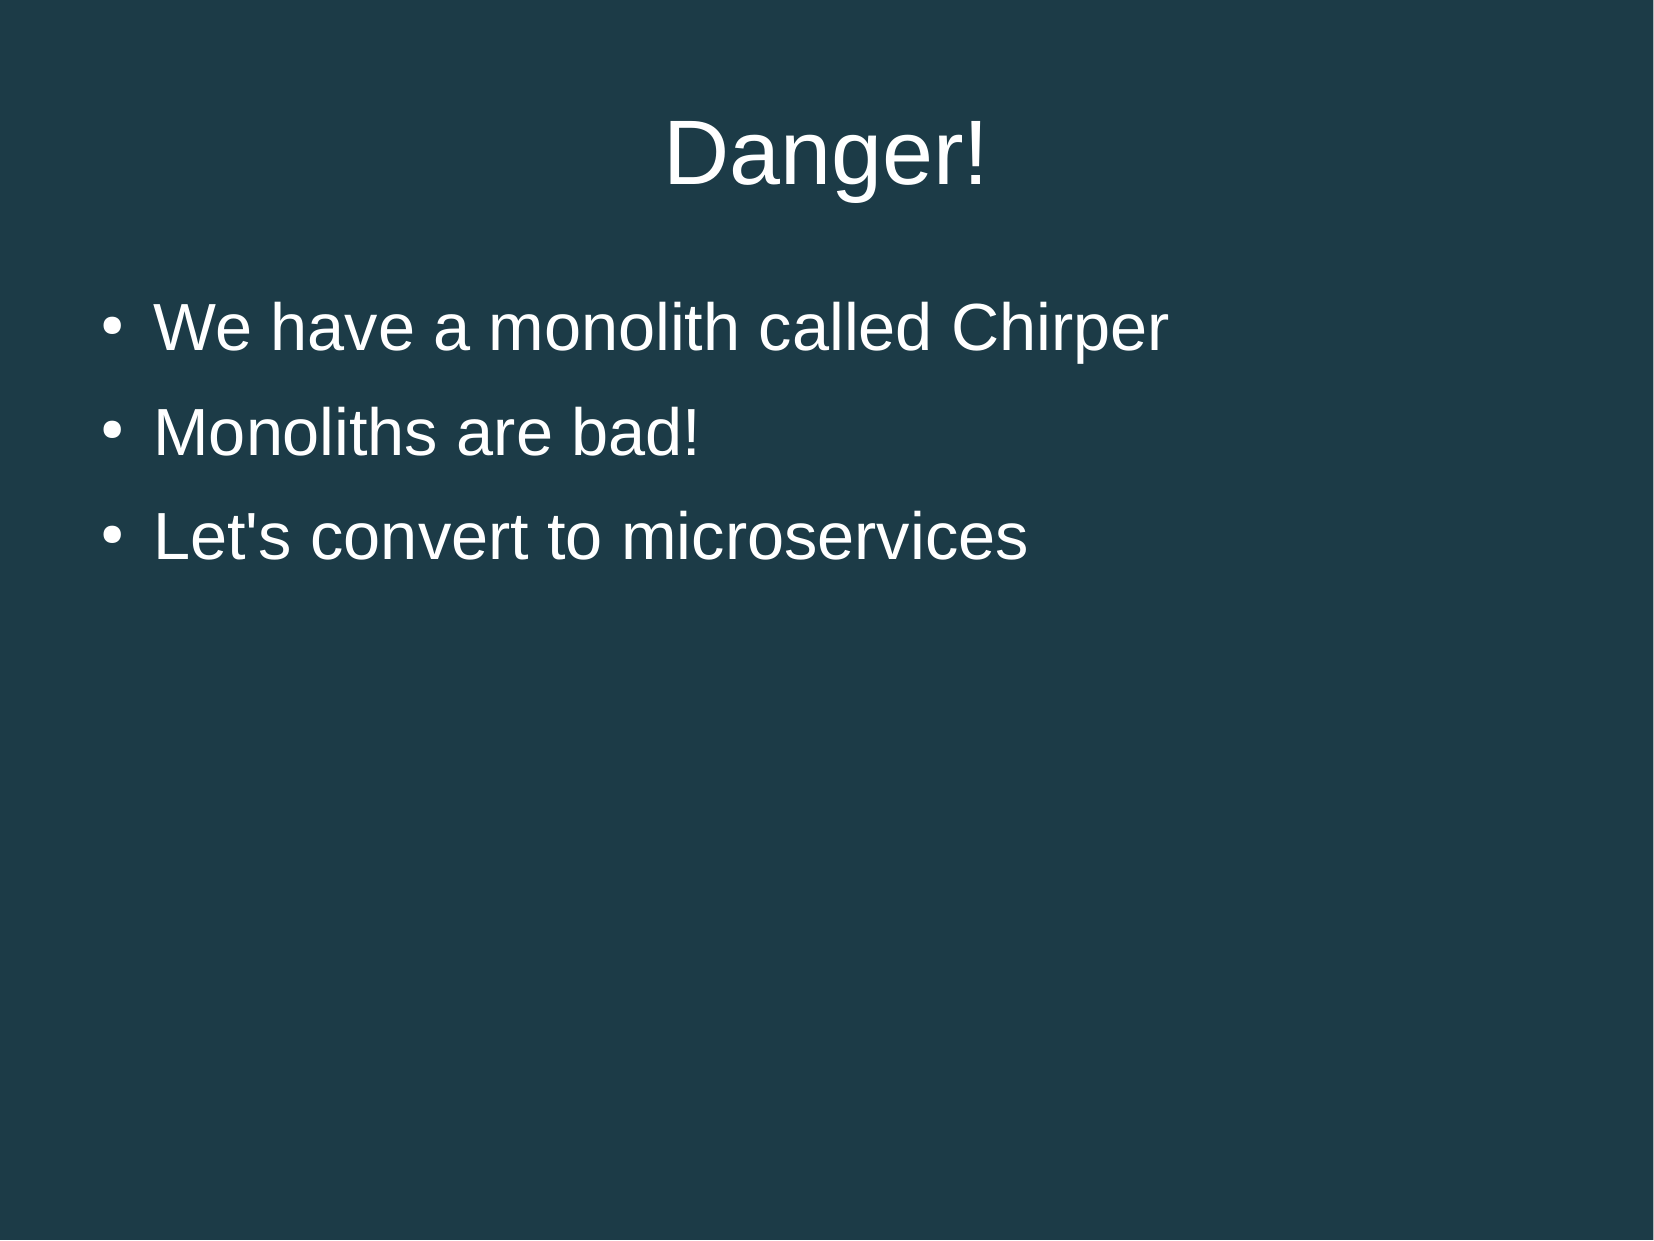

# Danger!
We have a monolith called Chirper
Monoliths are bad!
Let's convert to microservices